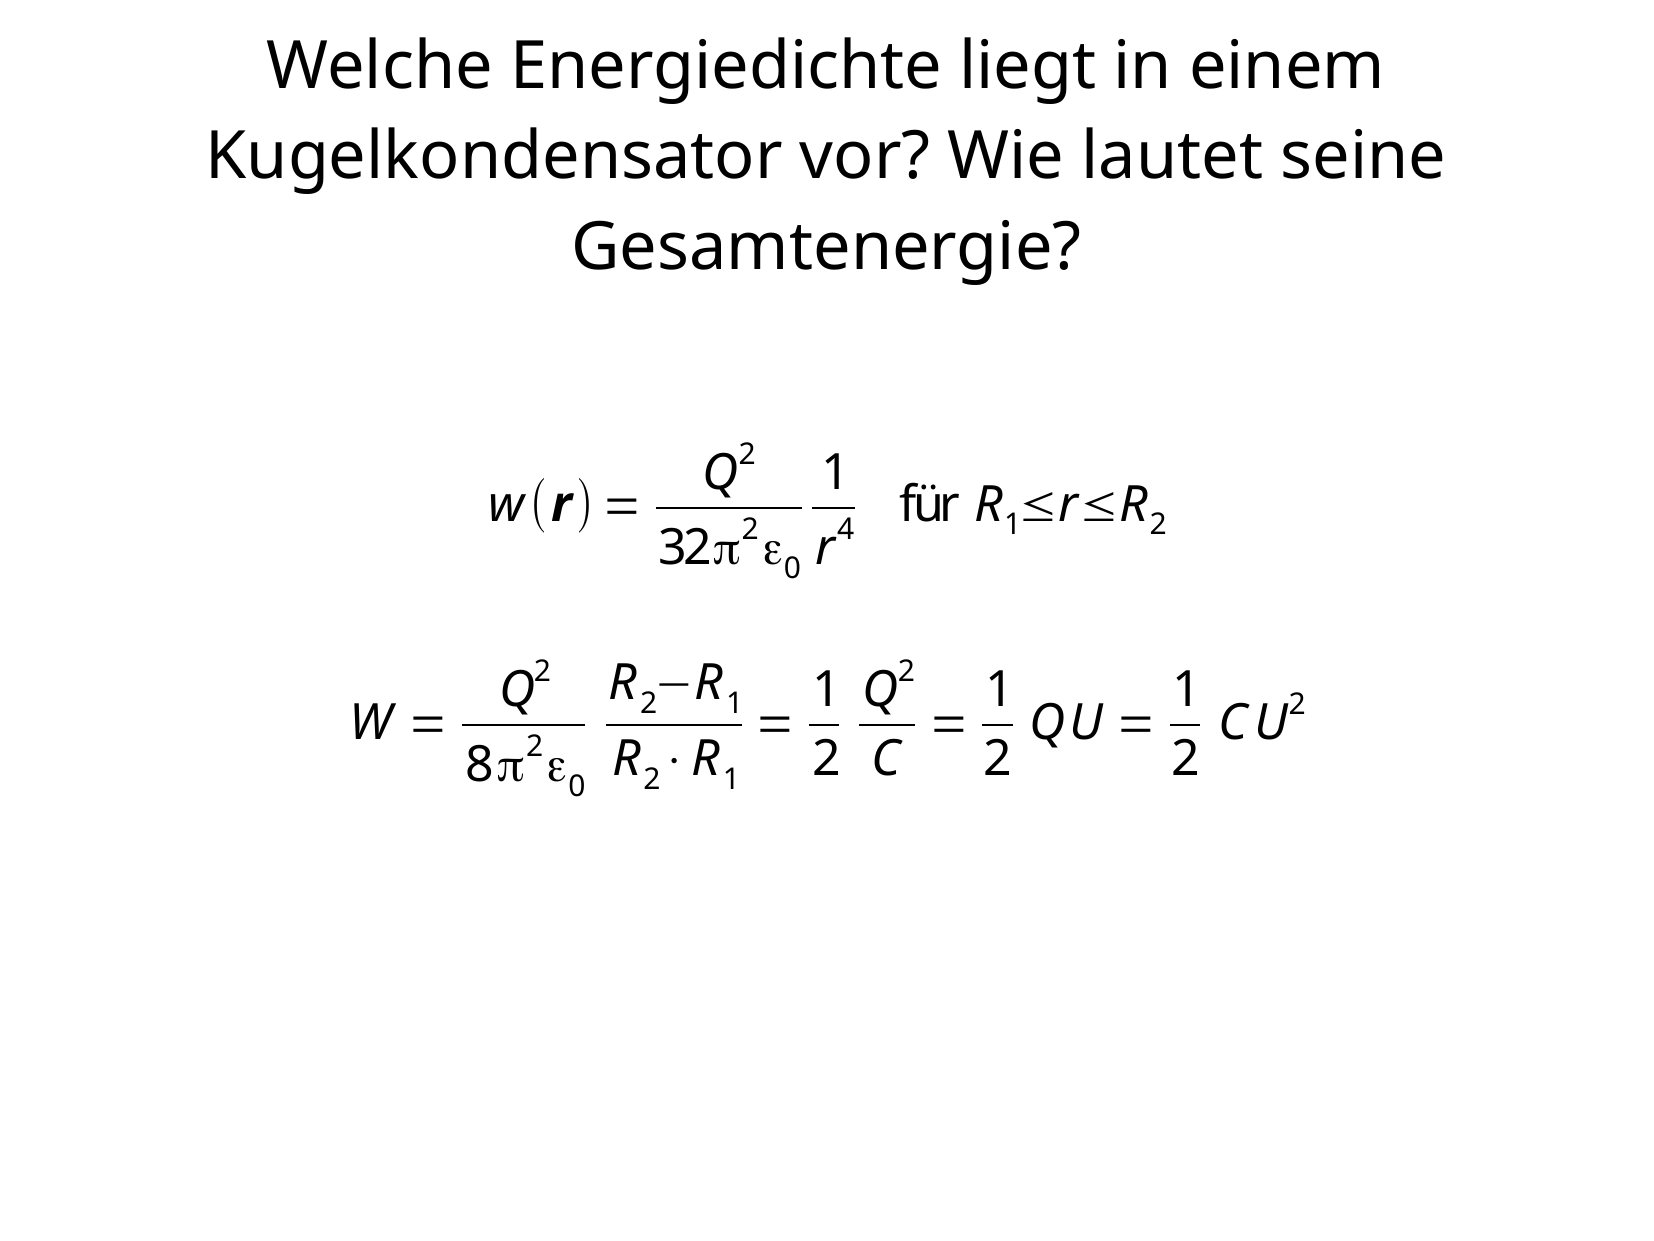

# Welche Energiedichte liegt in einem Kugelkondensator vor? Wie lautet seine Gesamtenergie?